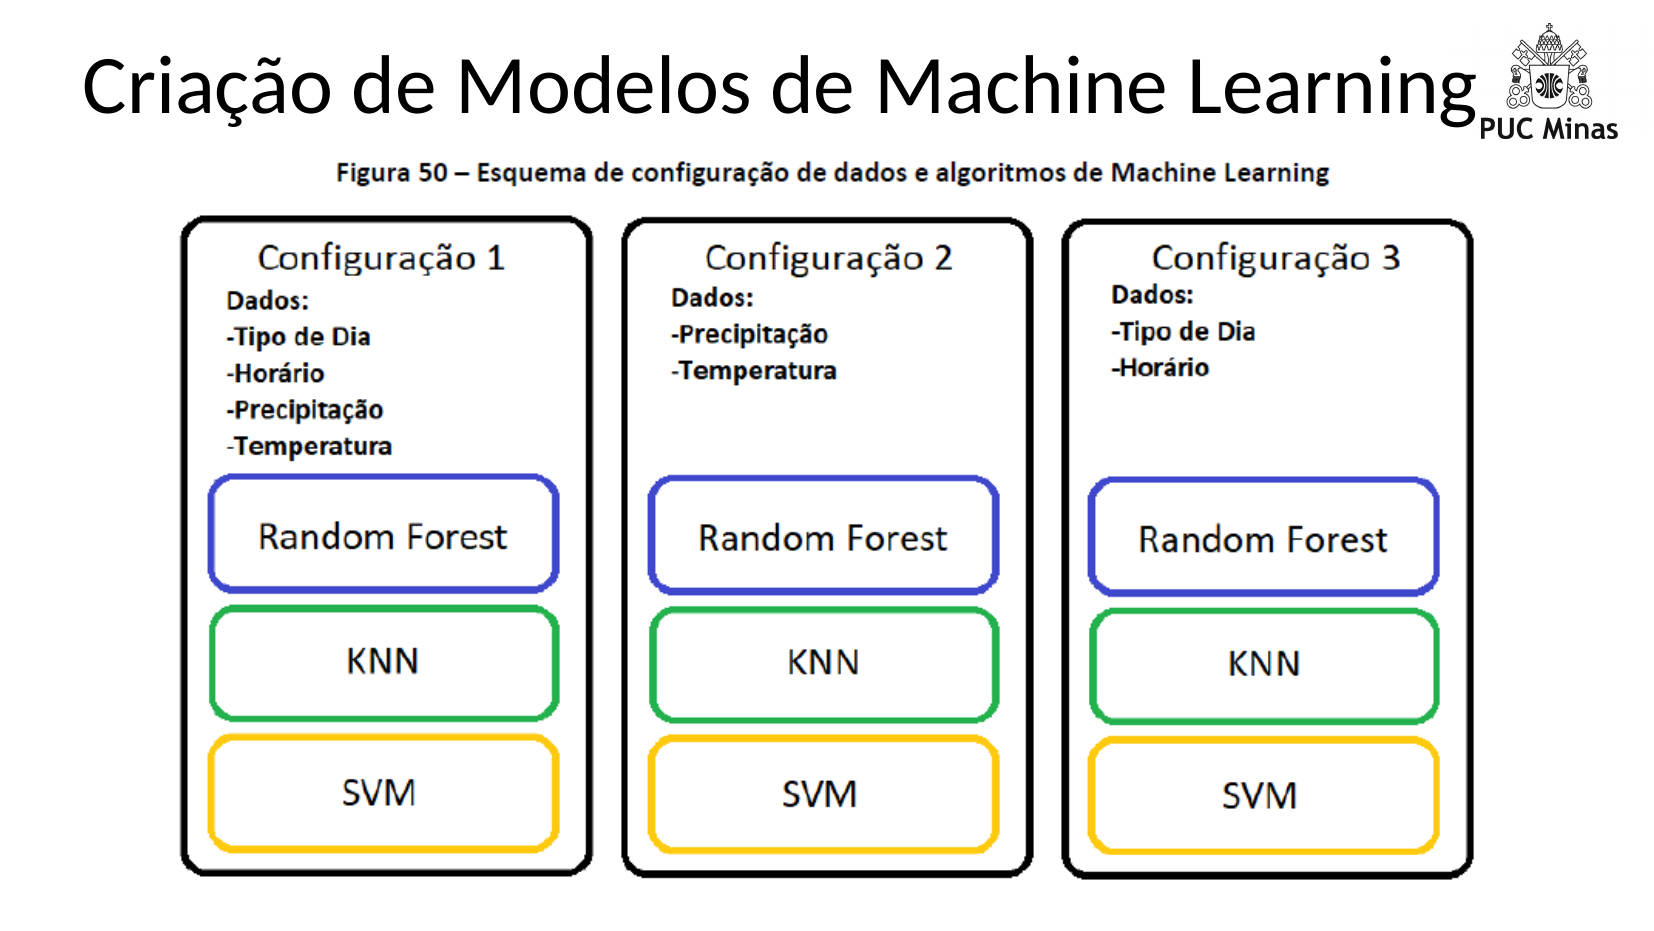

# Criação de Modelos de Machine Learning